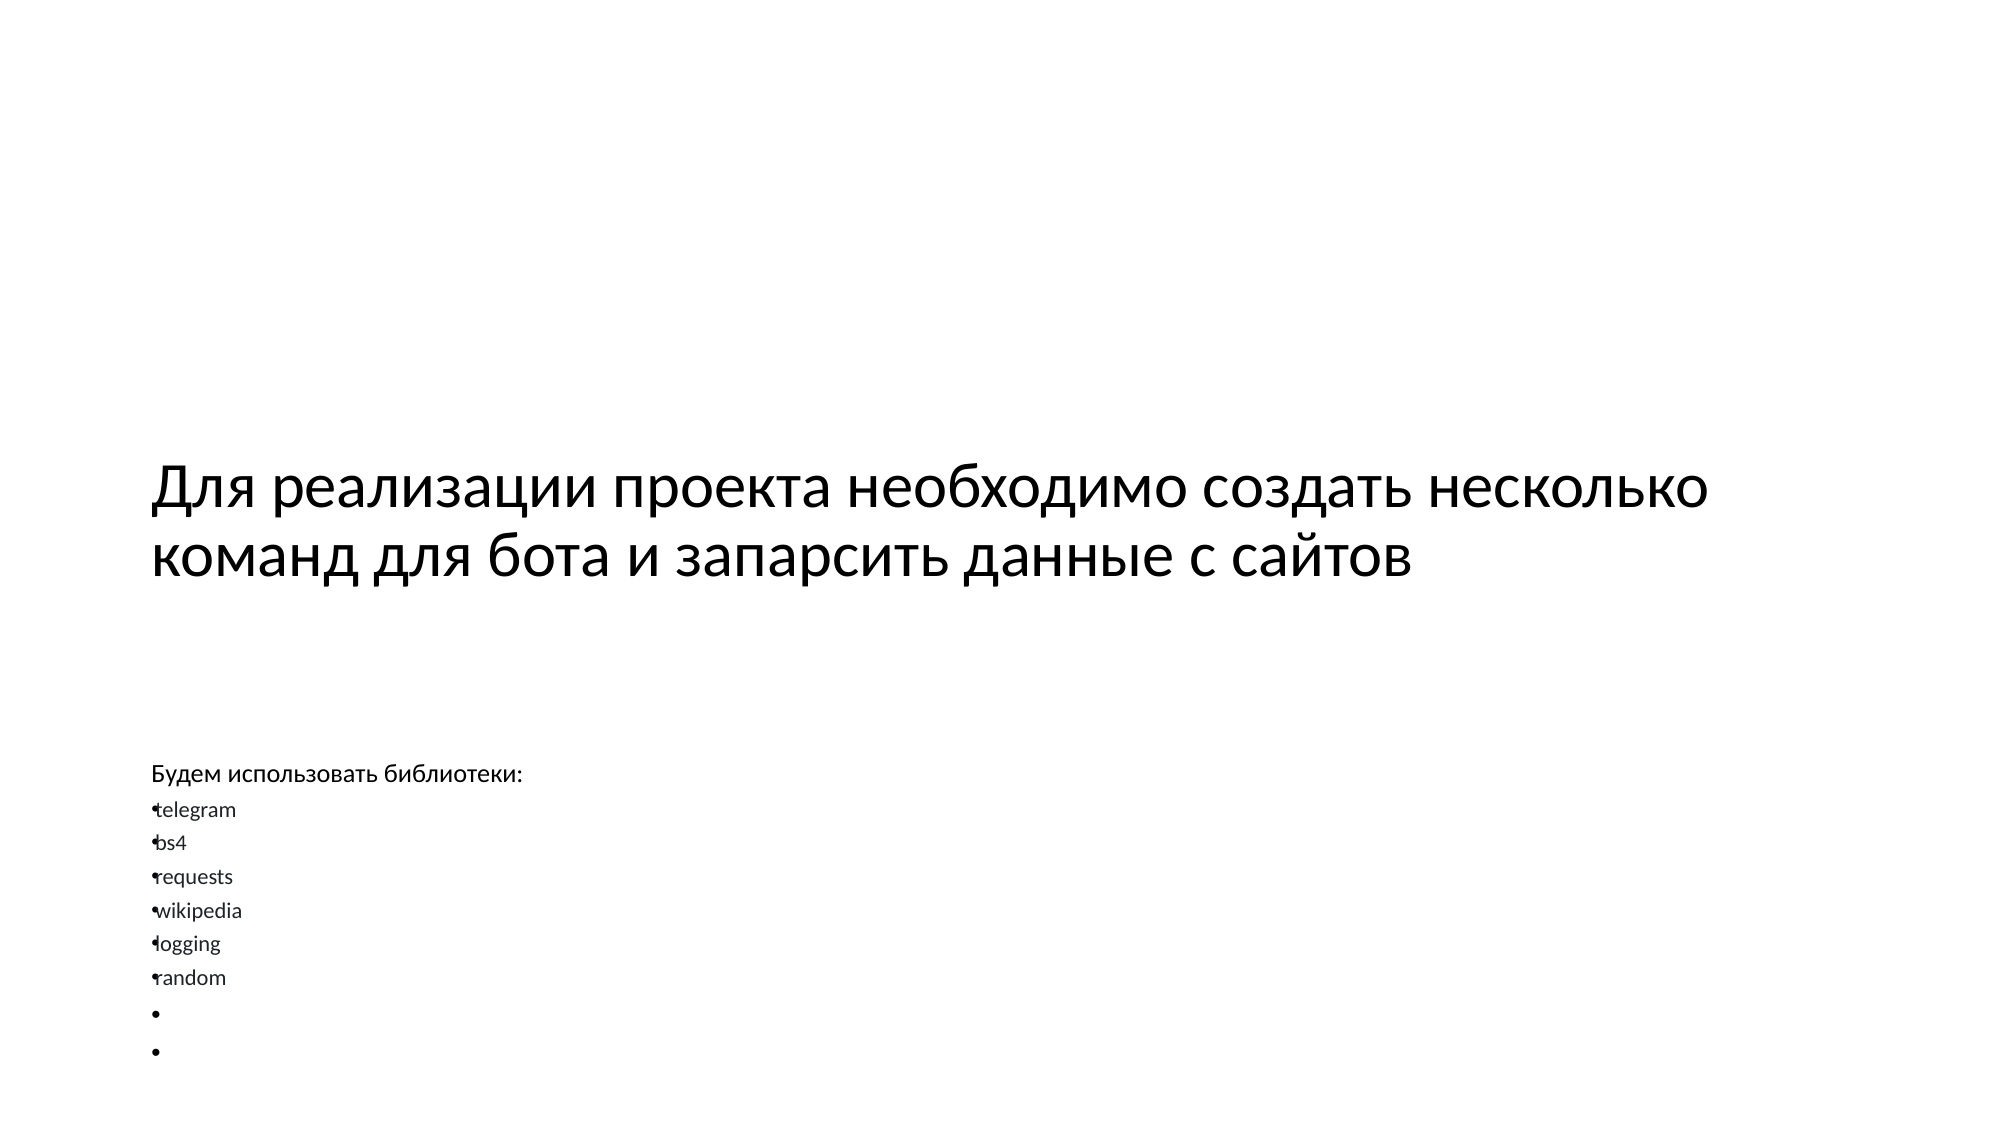

# Для реализации проекта необходимо создать несколько команд для бота и запарсить данные с сайтов
Будем использовать библиотеки:
telegram
bs4
requests
wikipedia
logging
random